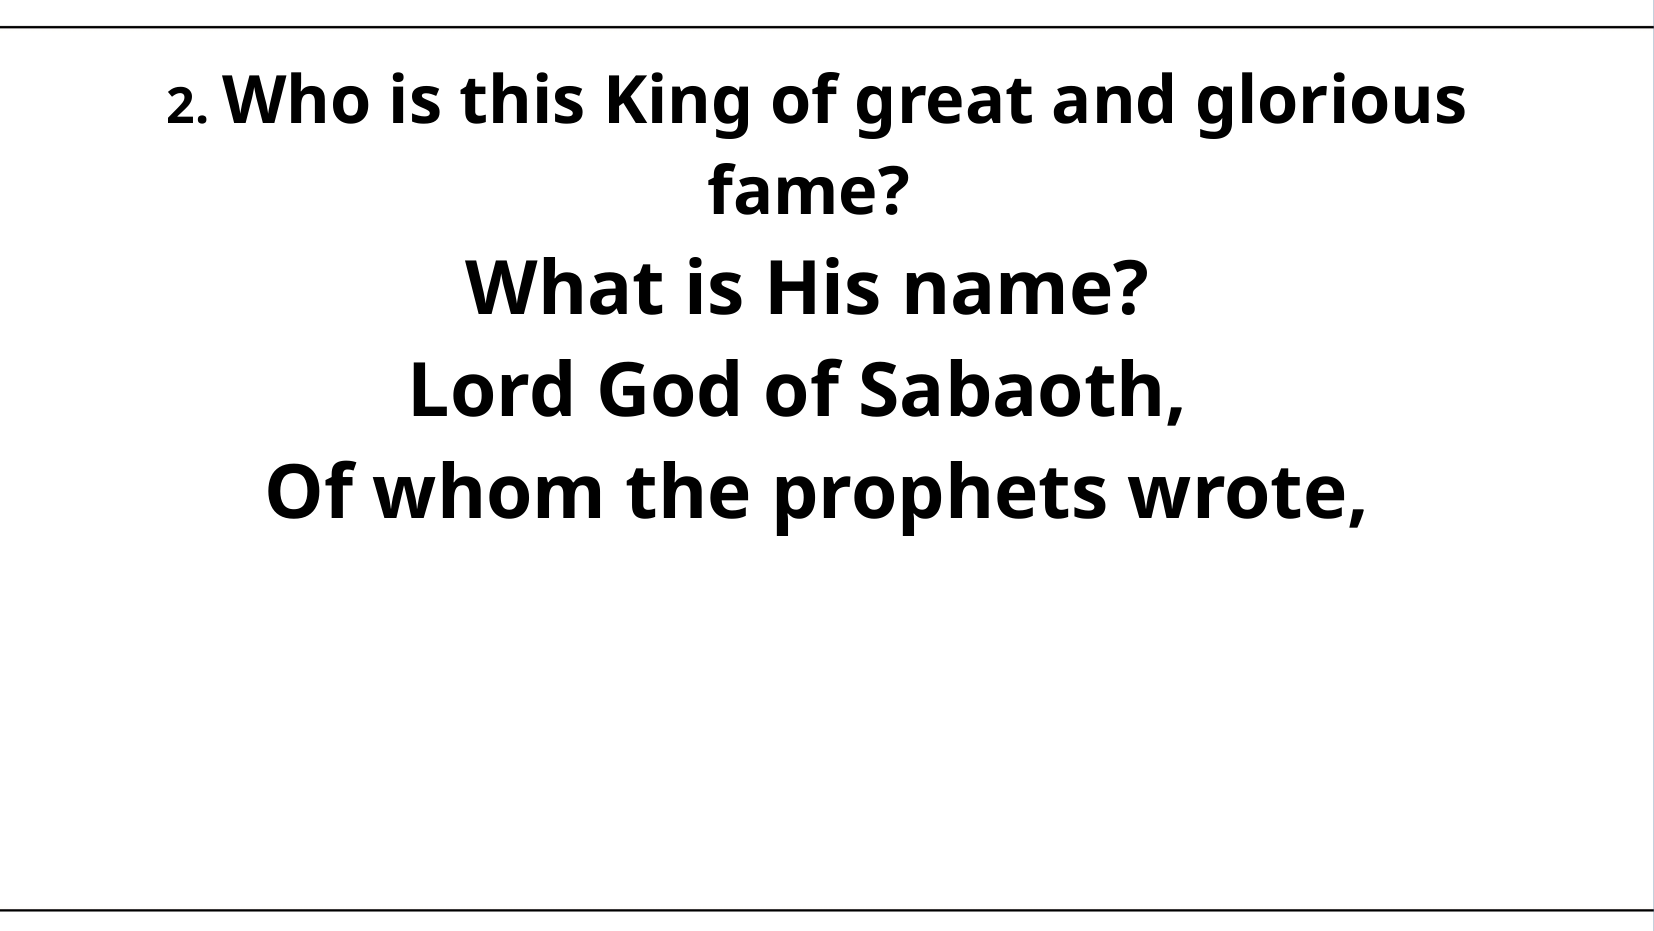

2. Who is this King of great and glorious fame?
What is His name?
Lord God of Sabaoth,
Of whom the prophets wrote,